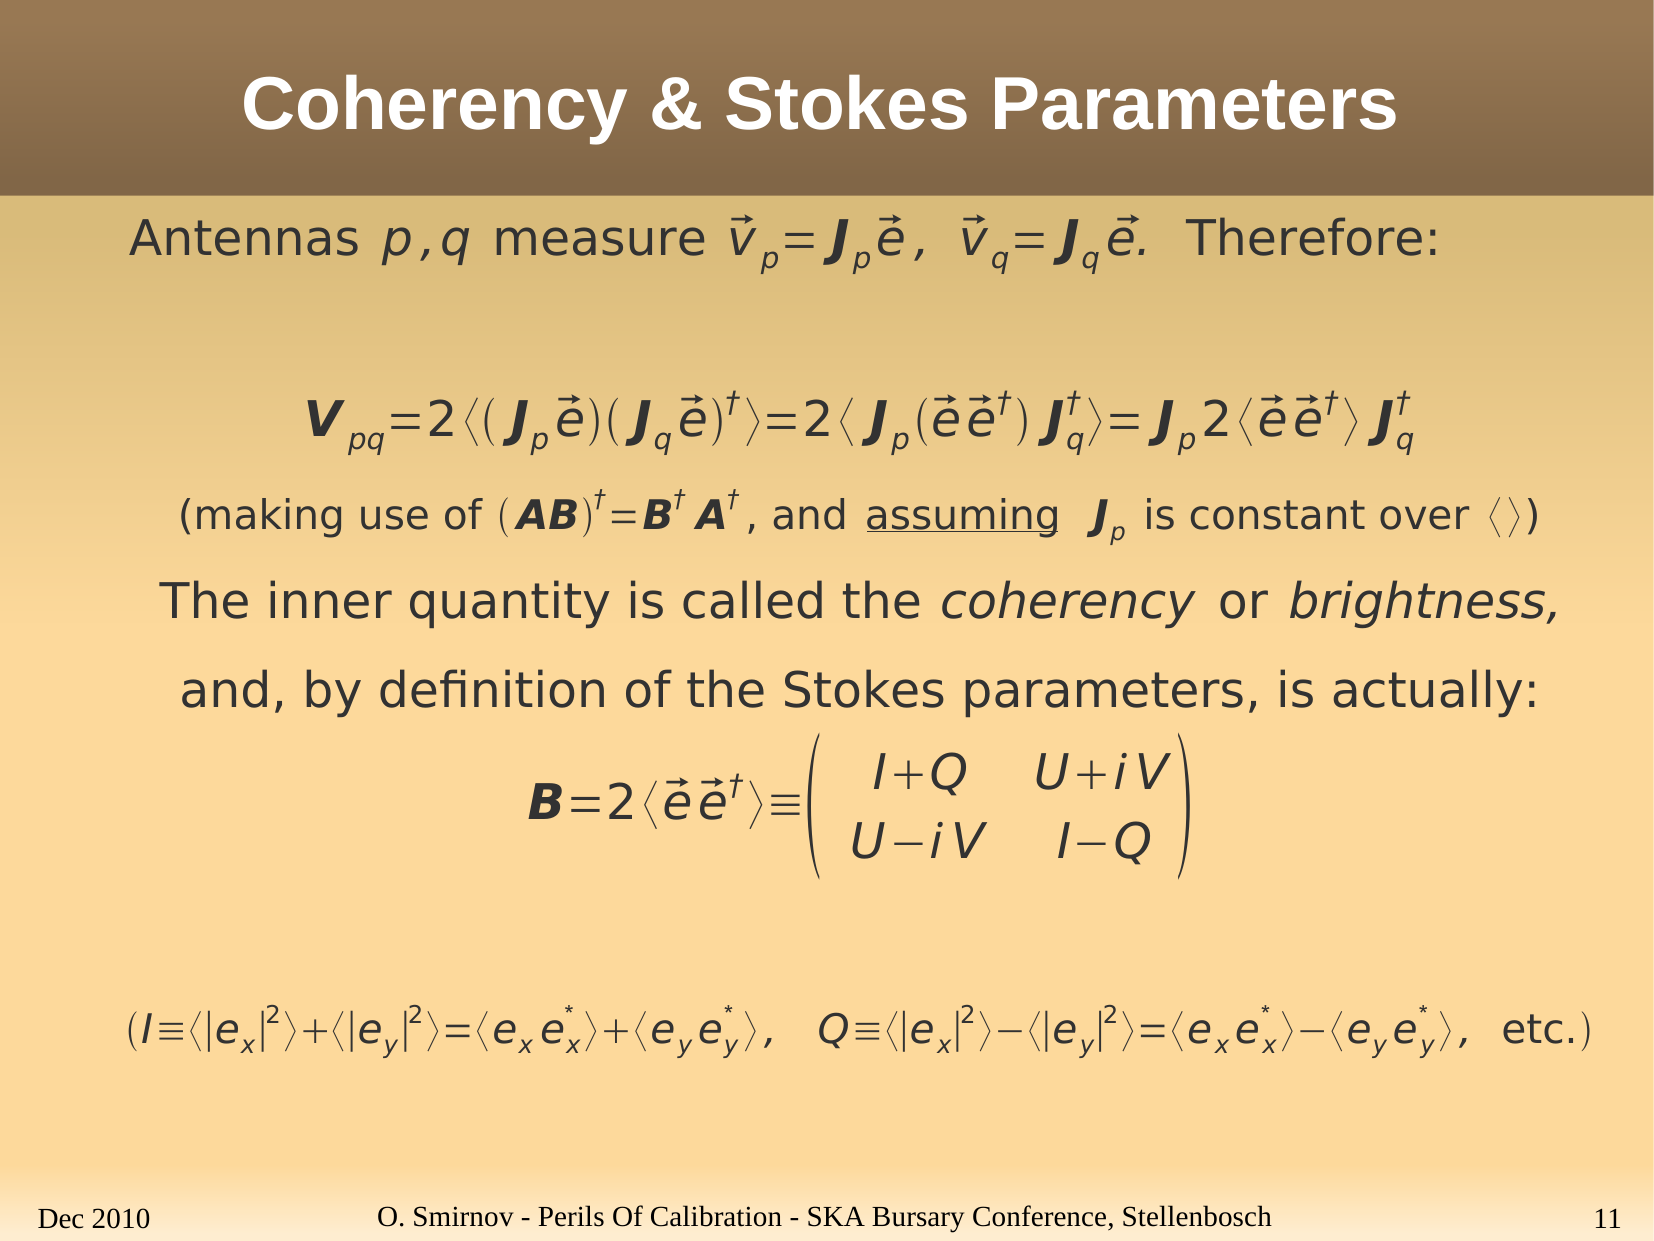

# Coherency & Stokes Parameters
O. Smirnov - Perils Of Calibration - SKA Bursary Conference, Stellenbosch
Dec 2010
11